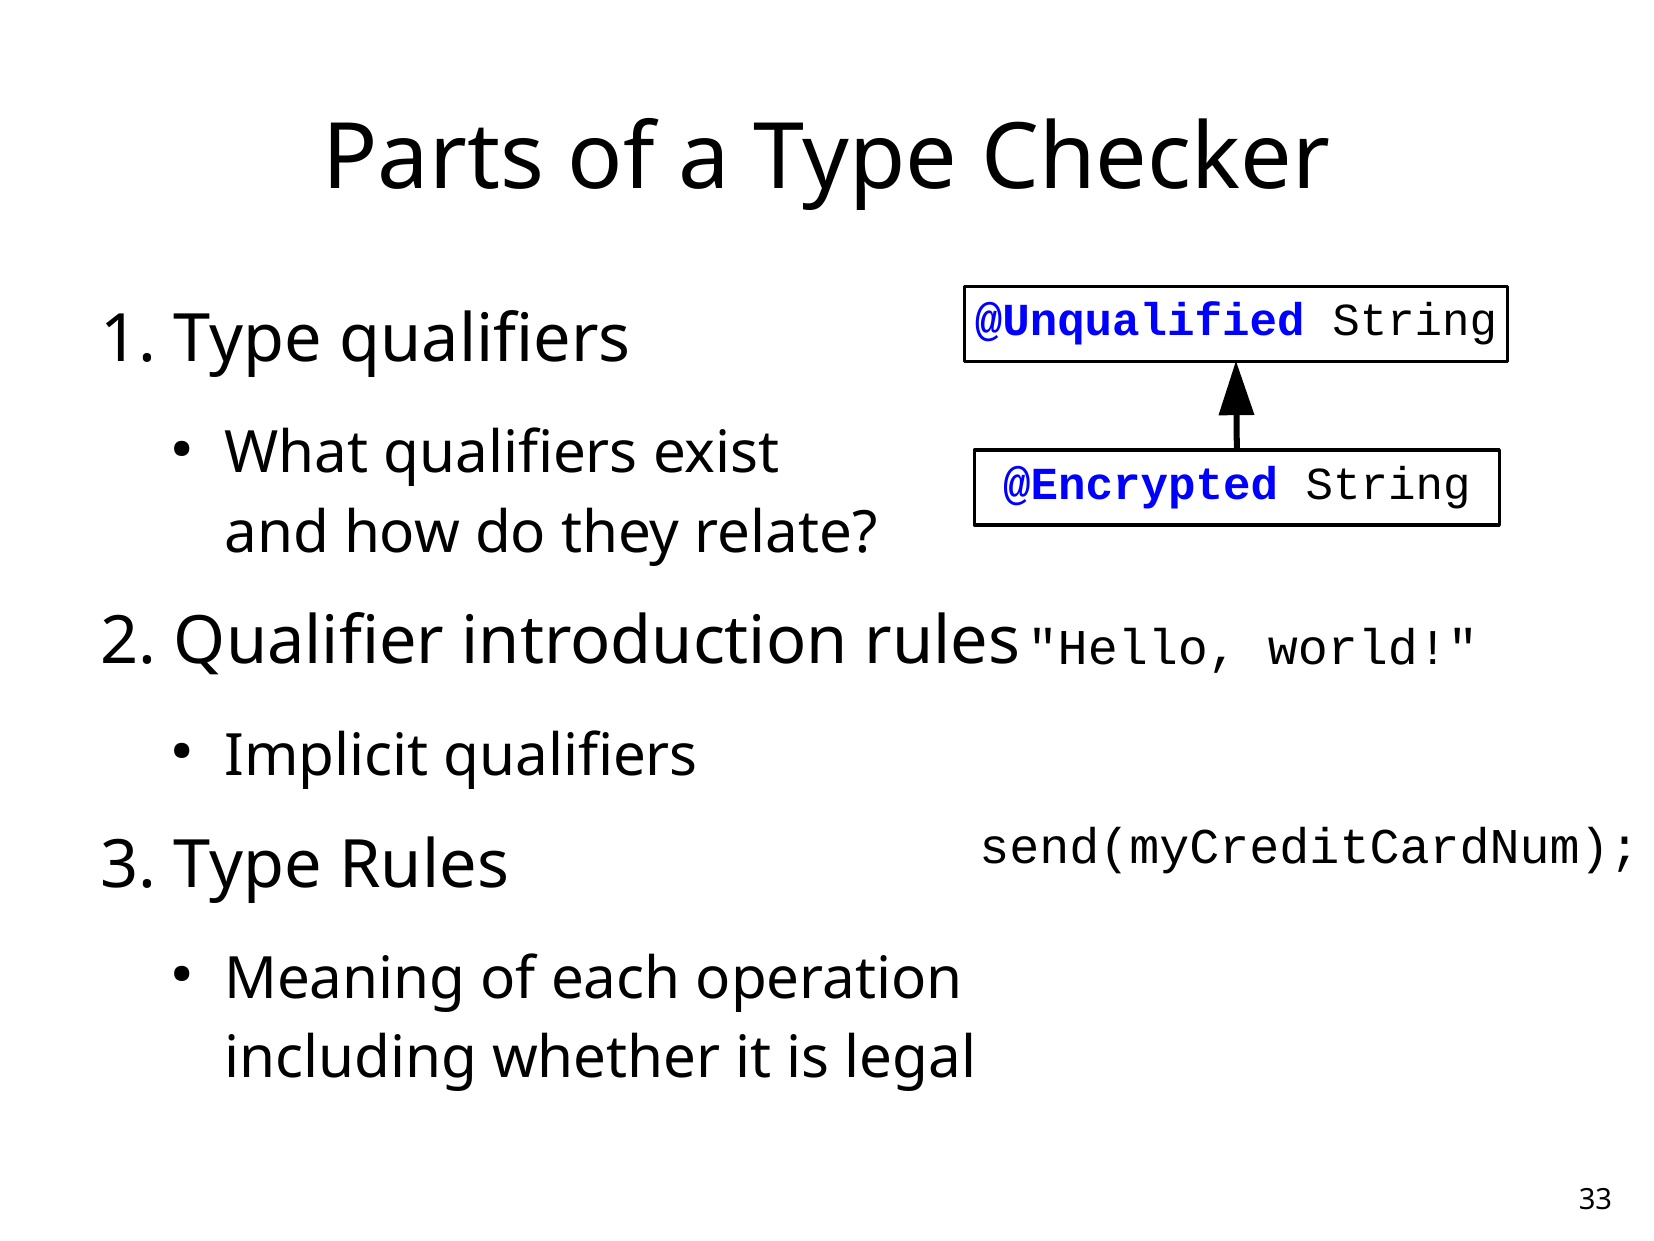

# Parts of a Type Checker
@Unqualified String
 Type qualifiers
What qualifiers exist
and how do they relate?
 Qualifier introduction rules
Implicit qualifiers
 Type Rules
Meaning of each operation
including whether it is legal
@Encrypted String
"Hello, world!"
send(myCreditCardNum);
33